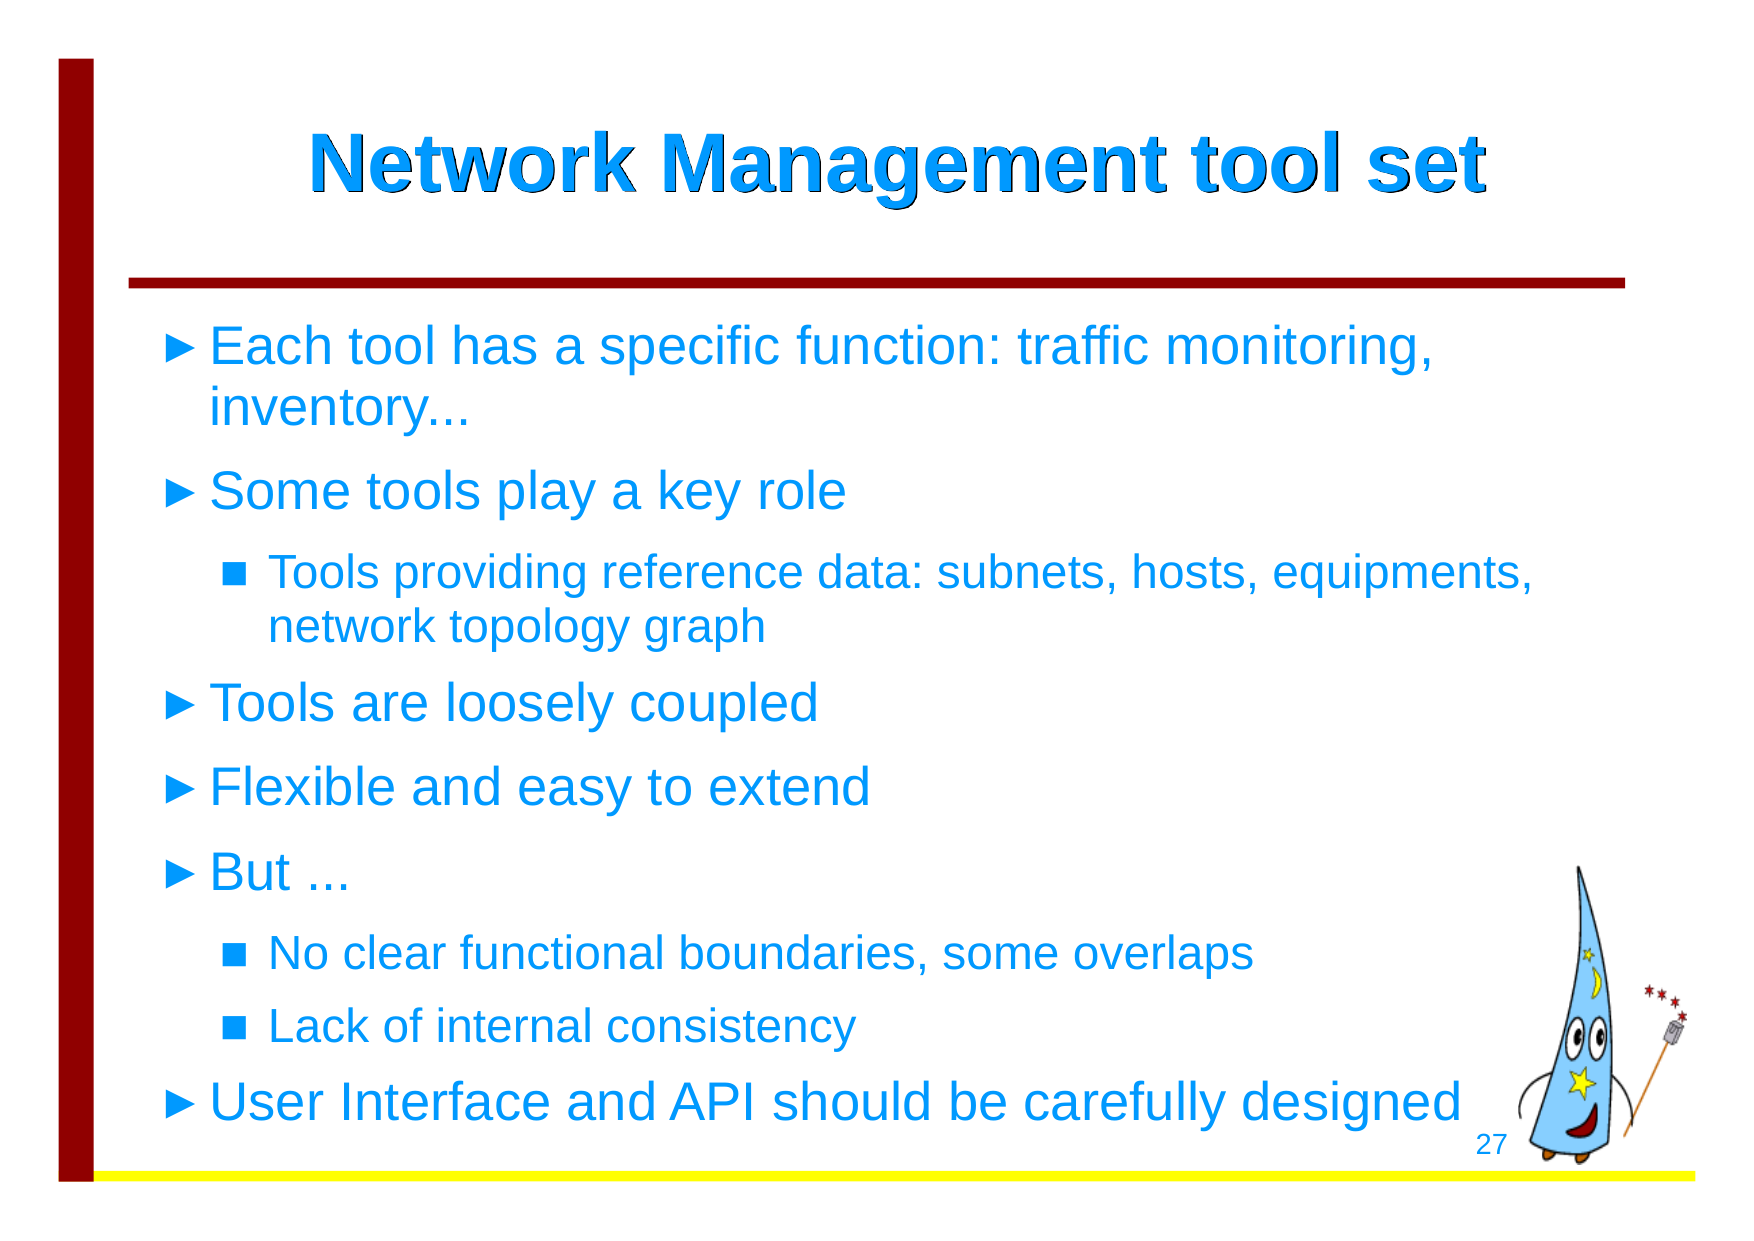

# Network Management tool set
Each tool has a specific function: traffic monitoring, inventory...
Some tools play a key role
Tools providing reference data: subnets, hosts, equipments, network topology graph
Tools are loosely coupled
Flexible and easy to extend
But ...
No clear functional boundaries, some overlaps
Lack of internal consistency
User Interface and API should be carefully designed
27